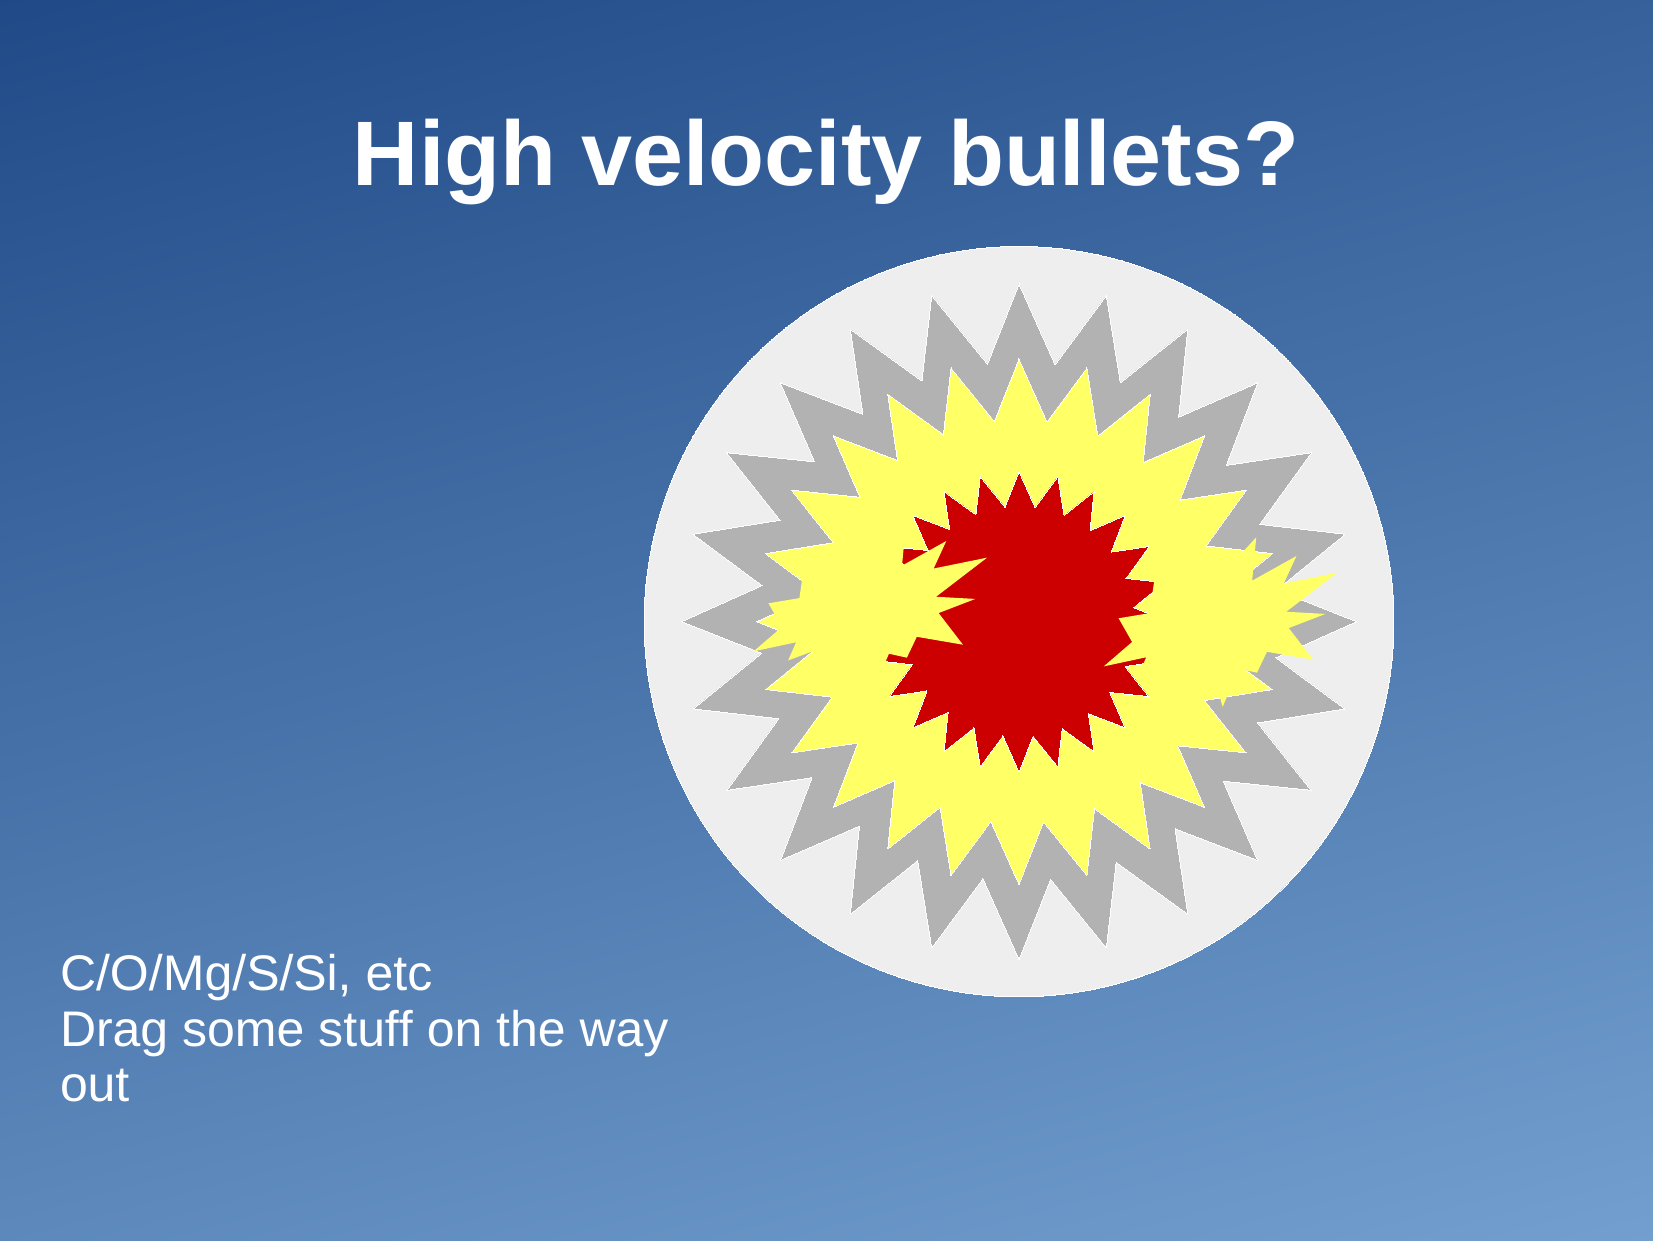

# High velocity bullets?
C/O/Mg/S/Si, etc
Drag some stuff on the way out